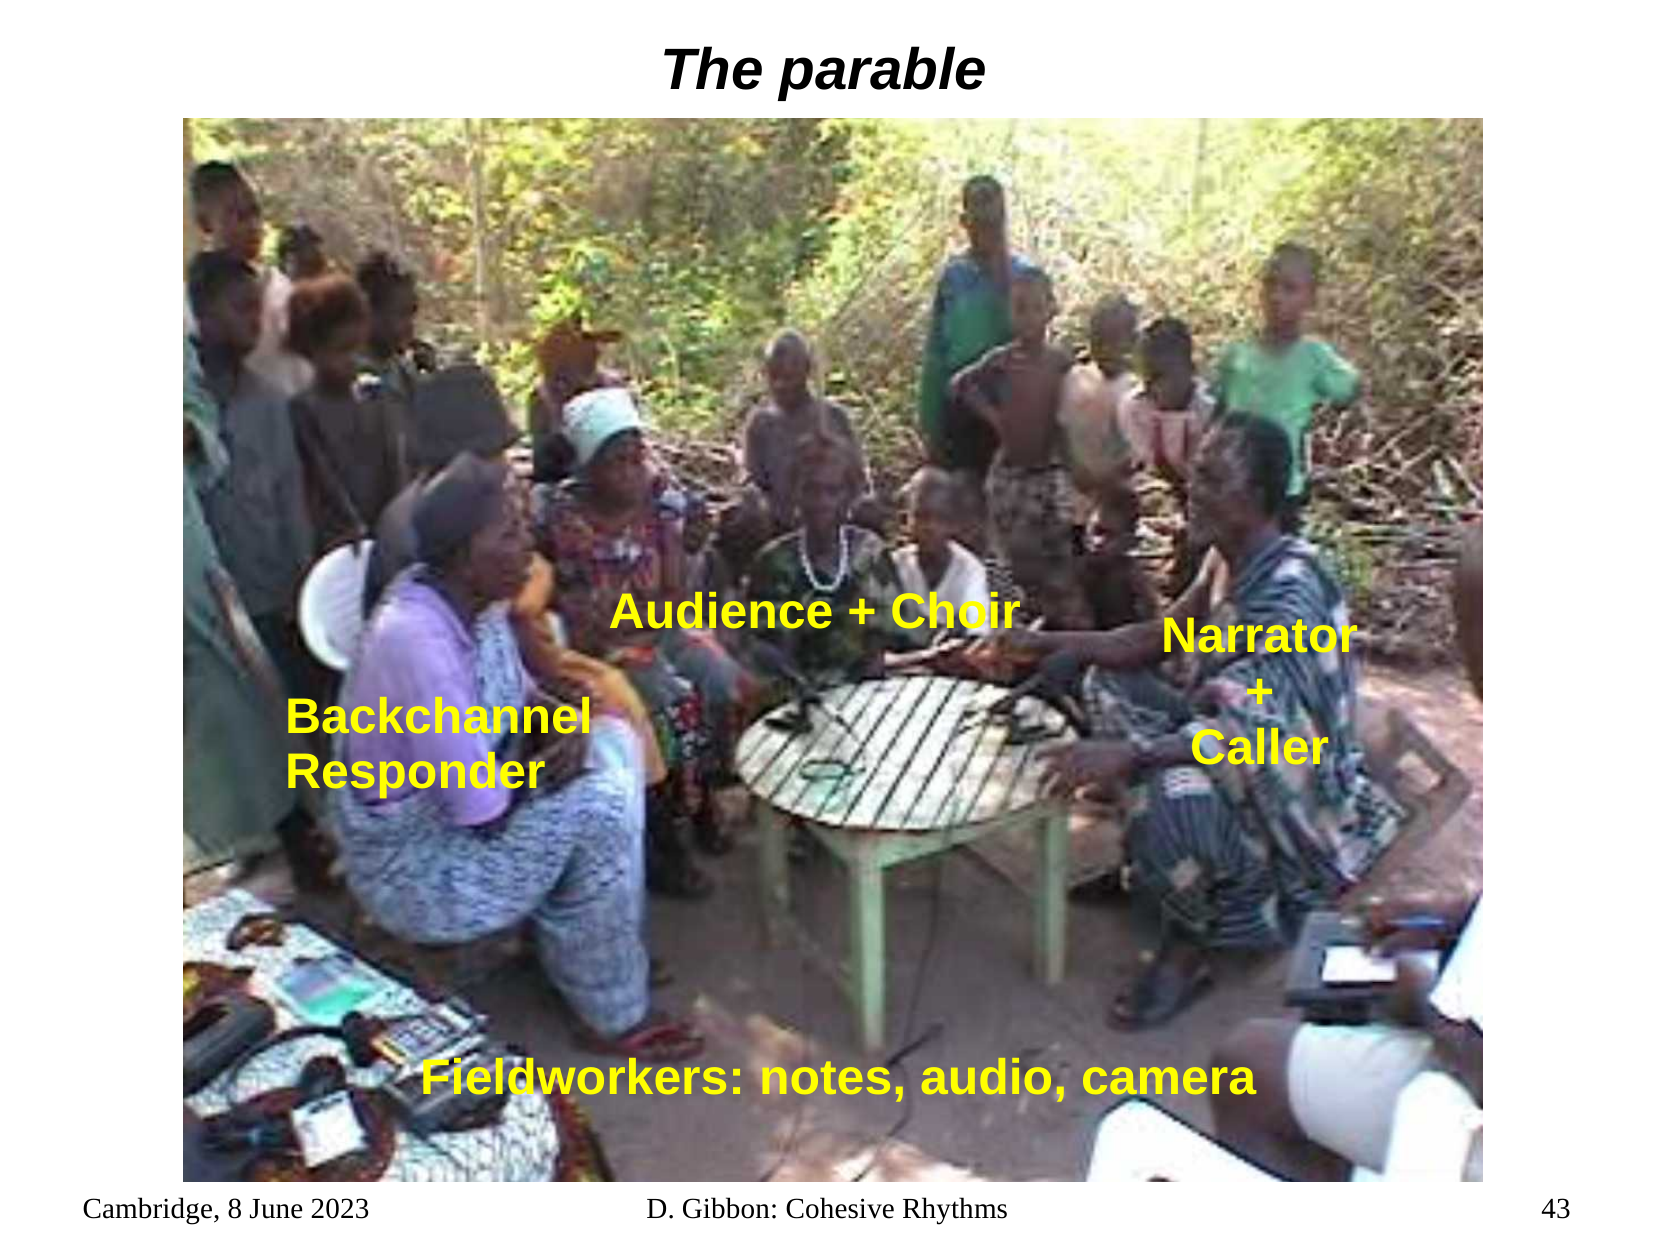

# The parable
Audience + Choir
Narrator
+
Caller
Backchannel
Responder
Fieldworkers: notes, audio, camera
Cambridge, 8 June 2023
D. Gibbon: Cohesive Rhythms
43